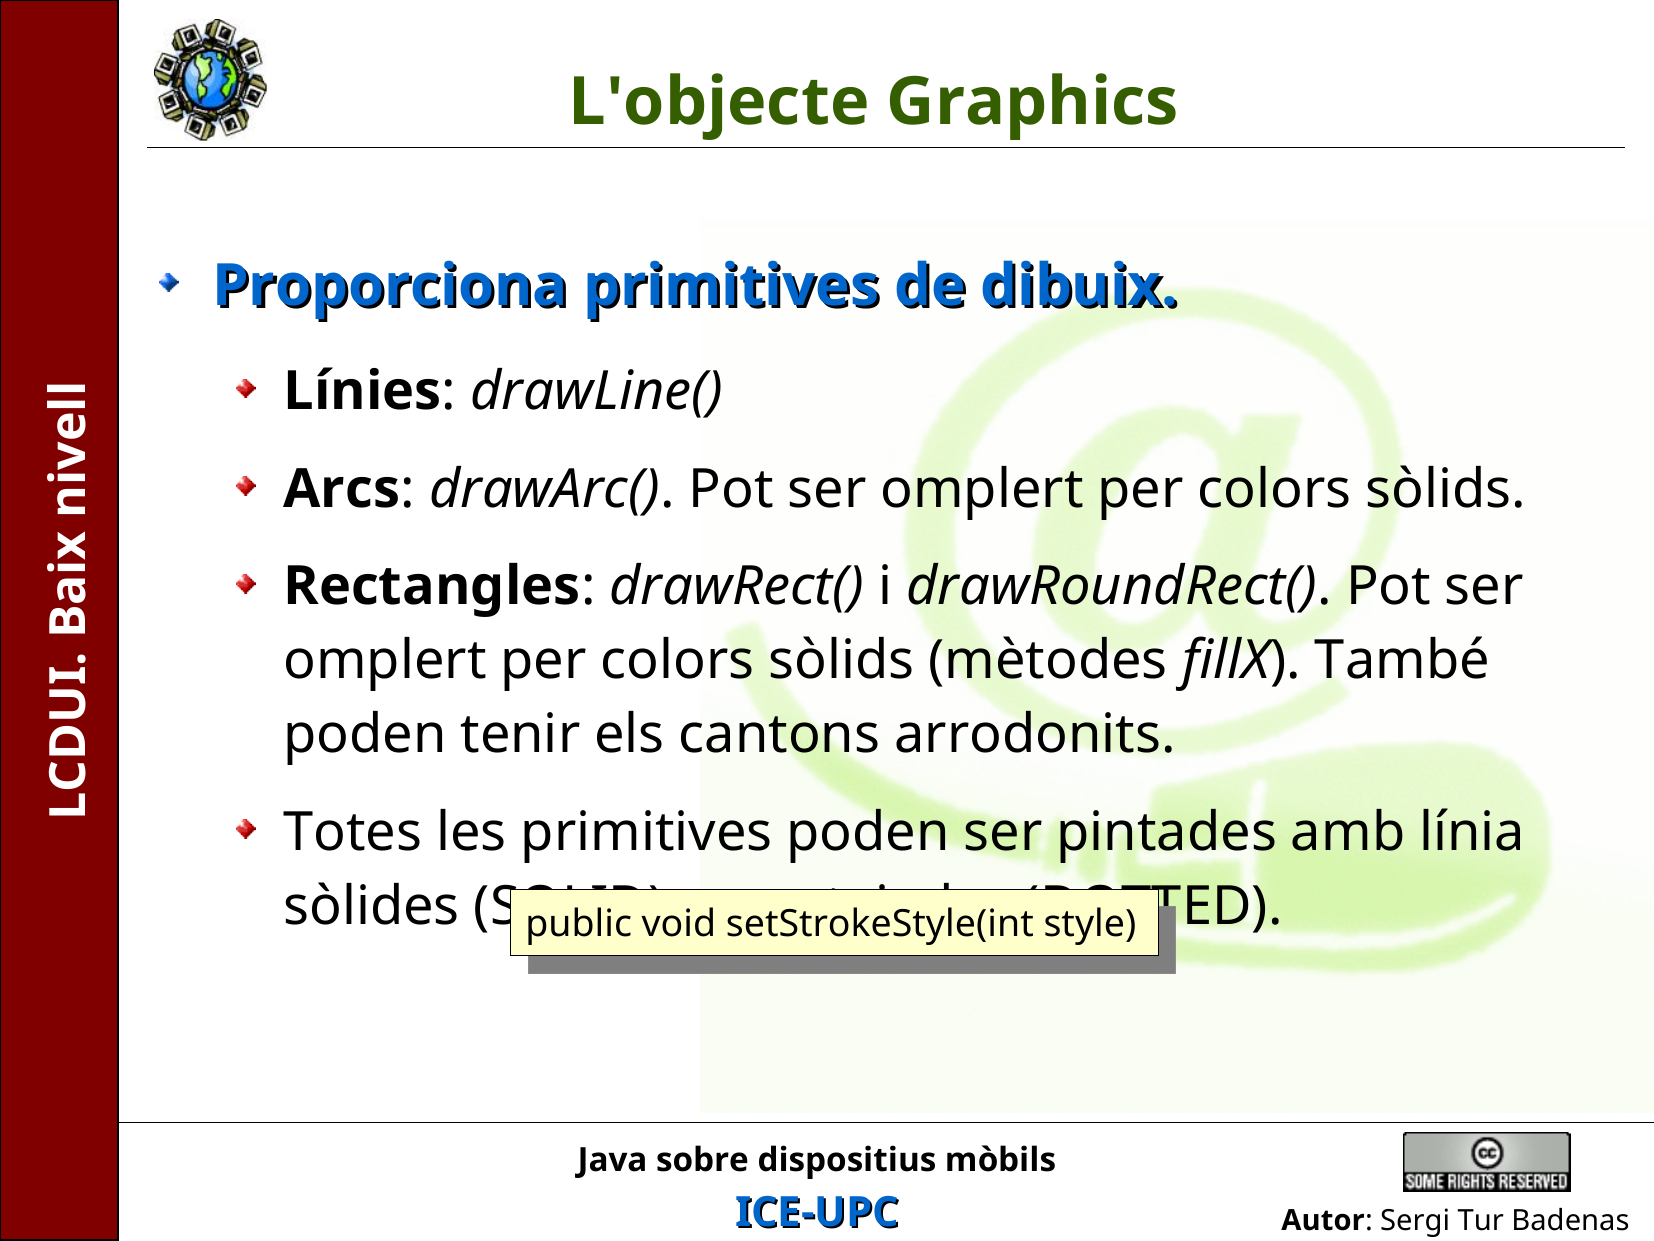

# L'objecte Graphics
Proporciona primitives de dibuix.
Línies: drawLine()
Arcs: drawArc(). Pot ser omplert per colors sòlids.
Rectangles: drawRect() i drawRoundRect(). Pot ser omplert per colors sòlids (mètodes fillX). També poden tenir els cantons arrodonits.
Totes les primitives poden ser pintades amb línia sòlides (SOLID) o puntejades (DOTTED).
public void setStrokeStyle(int style)